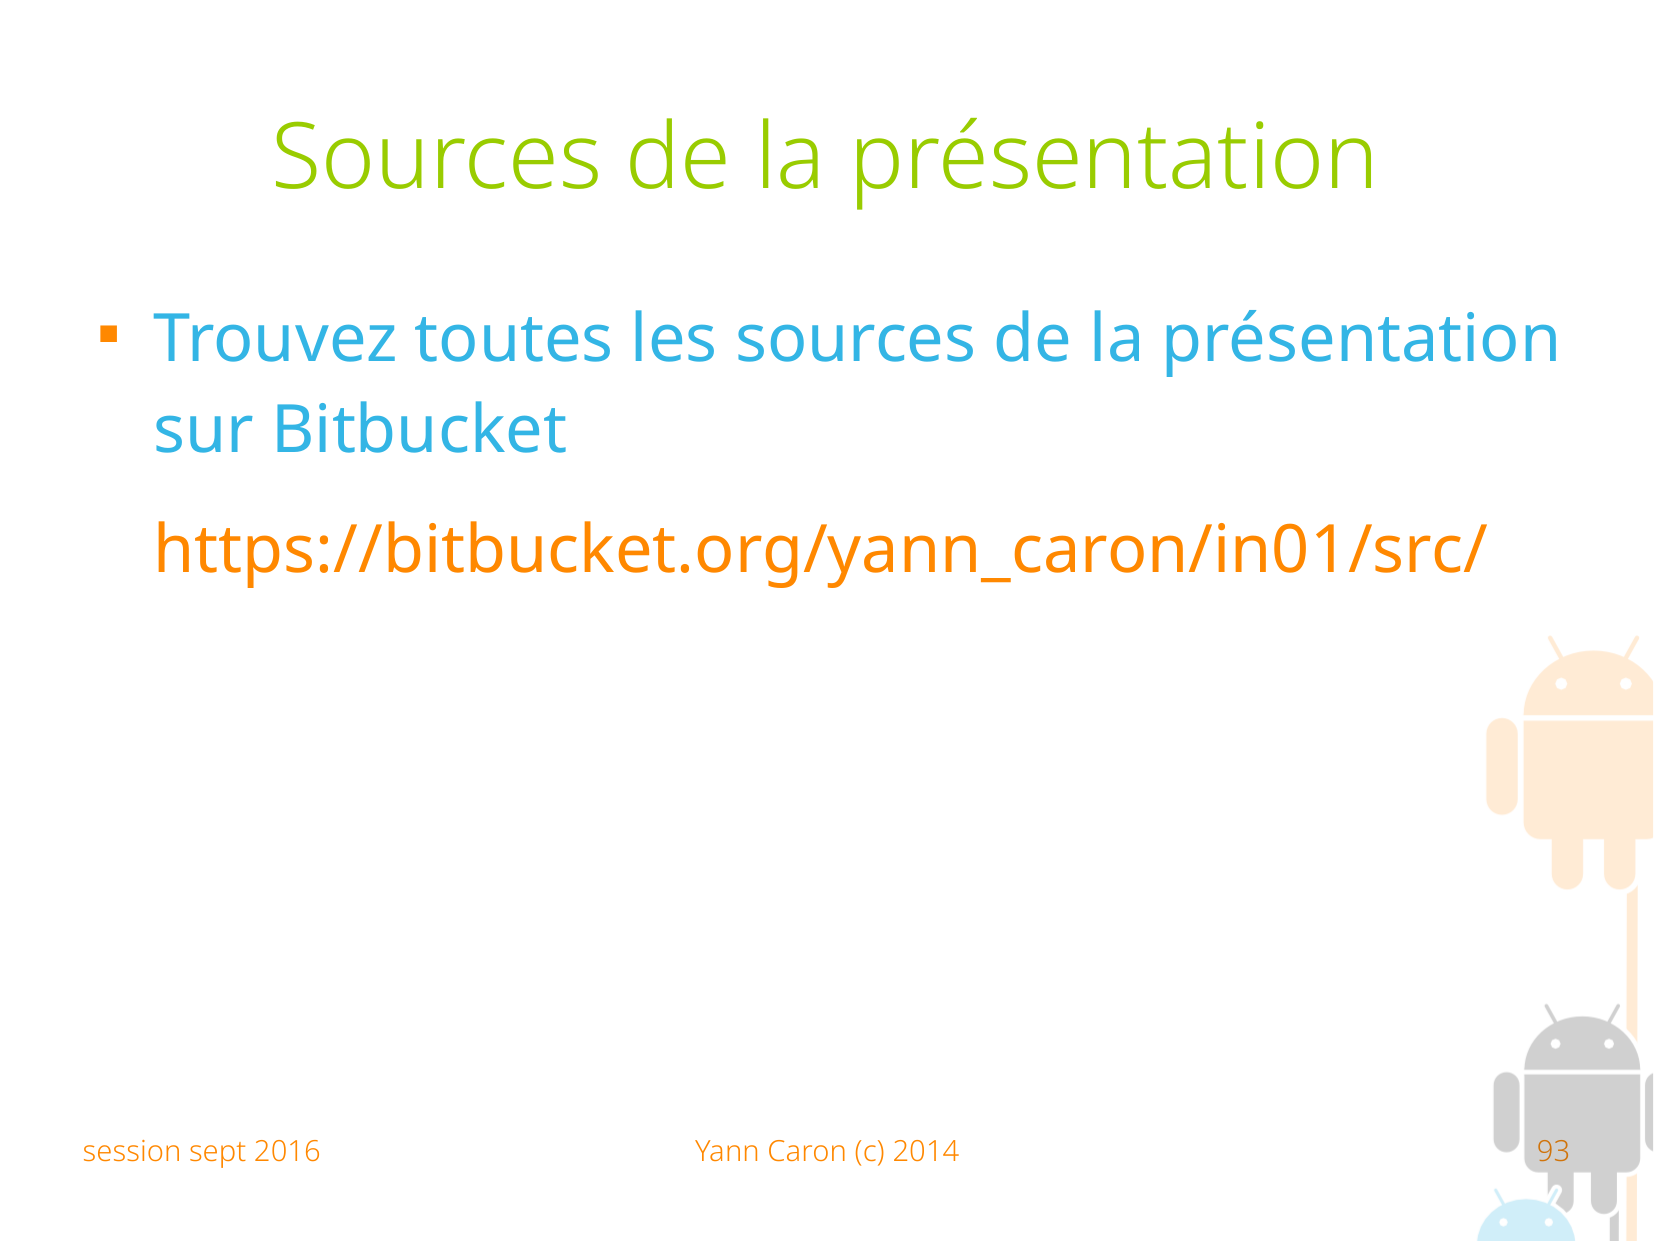

# Sources de la présentation
Trouvez toutes les sources de la présentation sur Bitbucket
https://bitbucket.org/yann_caron/in01/src/
session sept 2016
Yann Caron (c) 2014
93